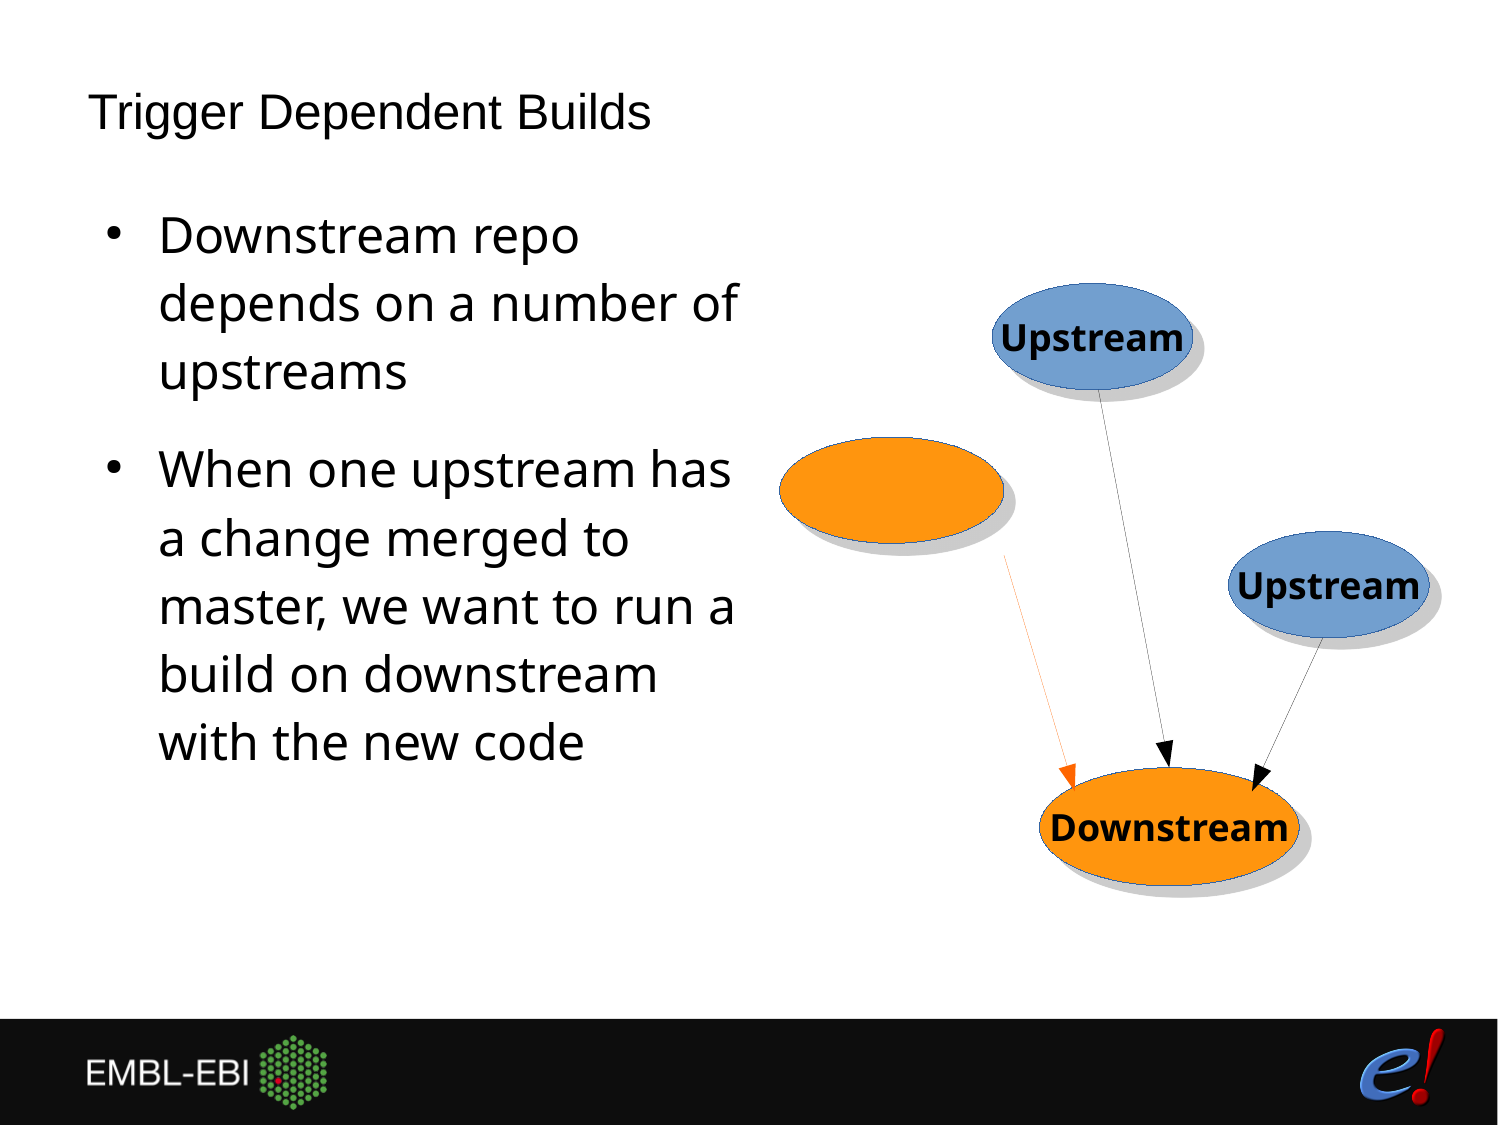

# Trigger Dependent Builds
Downstream repo depends on a number of upstreams
When one upstream has a change merged to master, we want to run a build on downstream with the new code
Upstream
Upstream
Downstream